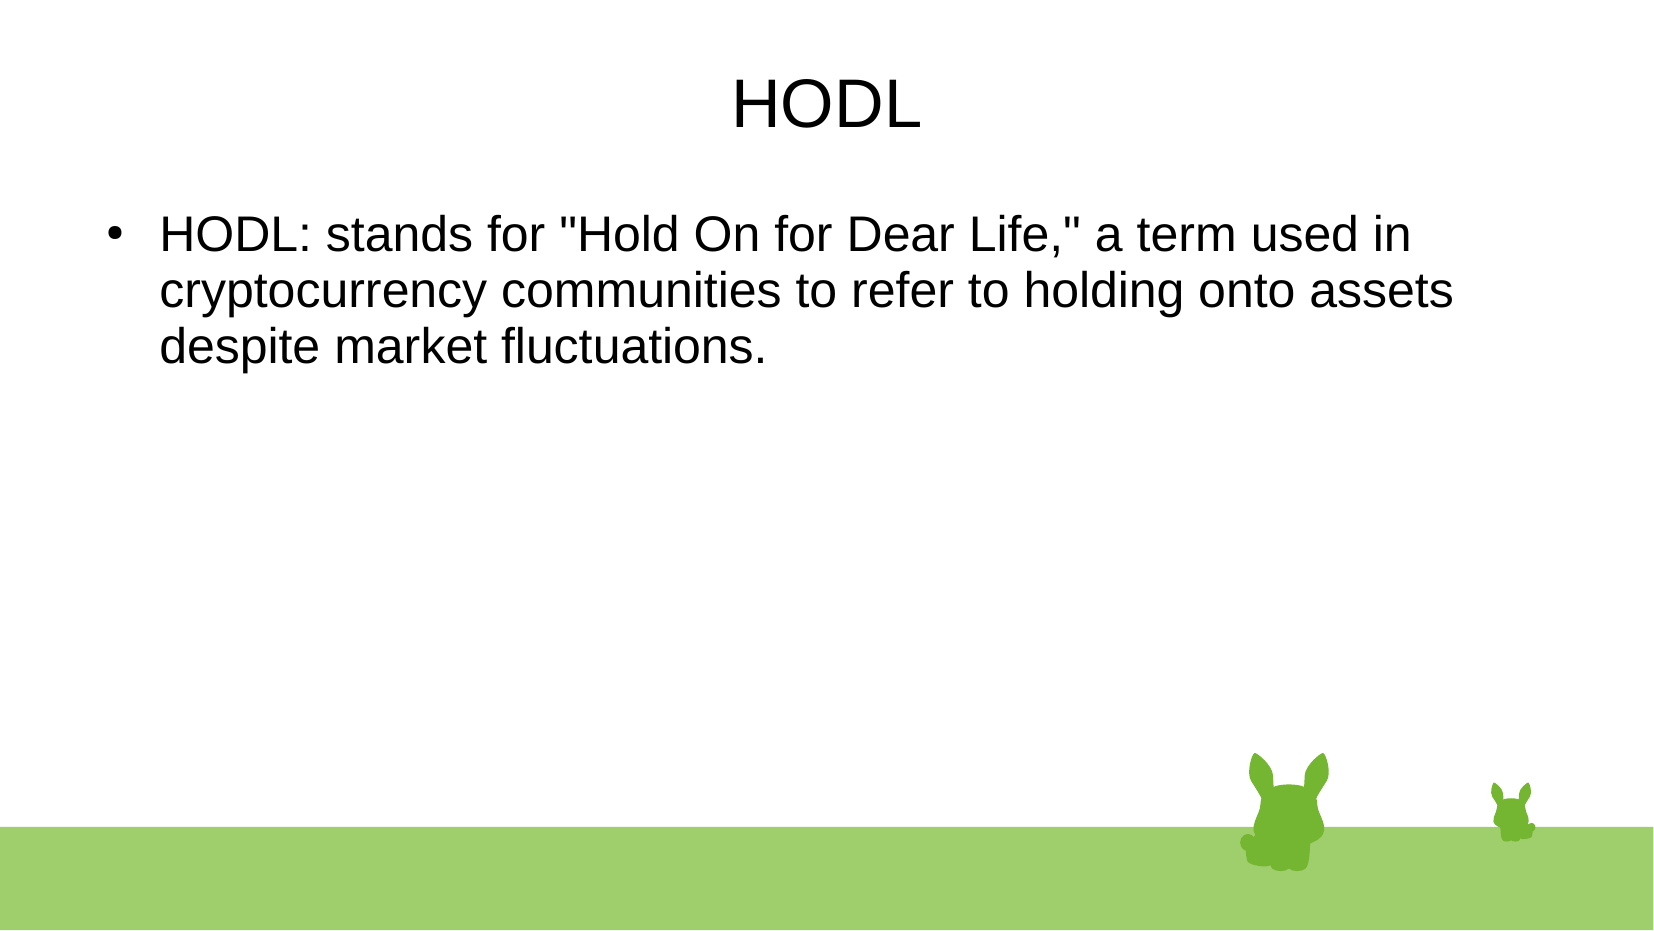

# HODL
HODL: stands for "Hold On for Dear Life," a term used in cryptocurrency communities to refer to holding onto assets despite market fluctuations.